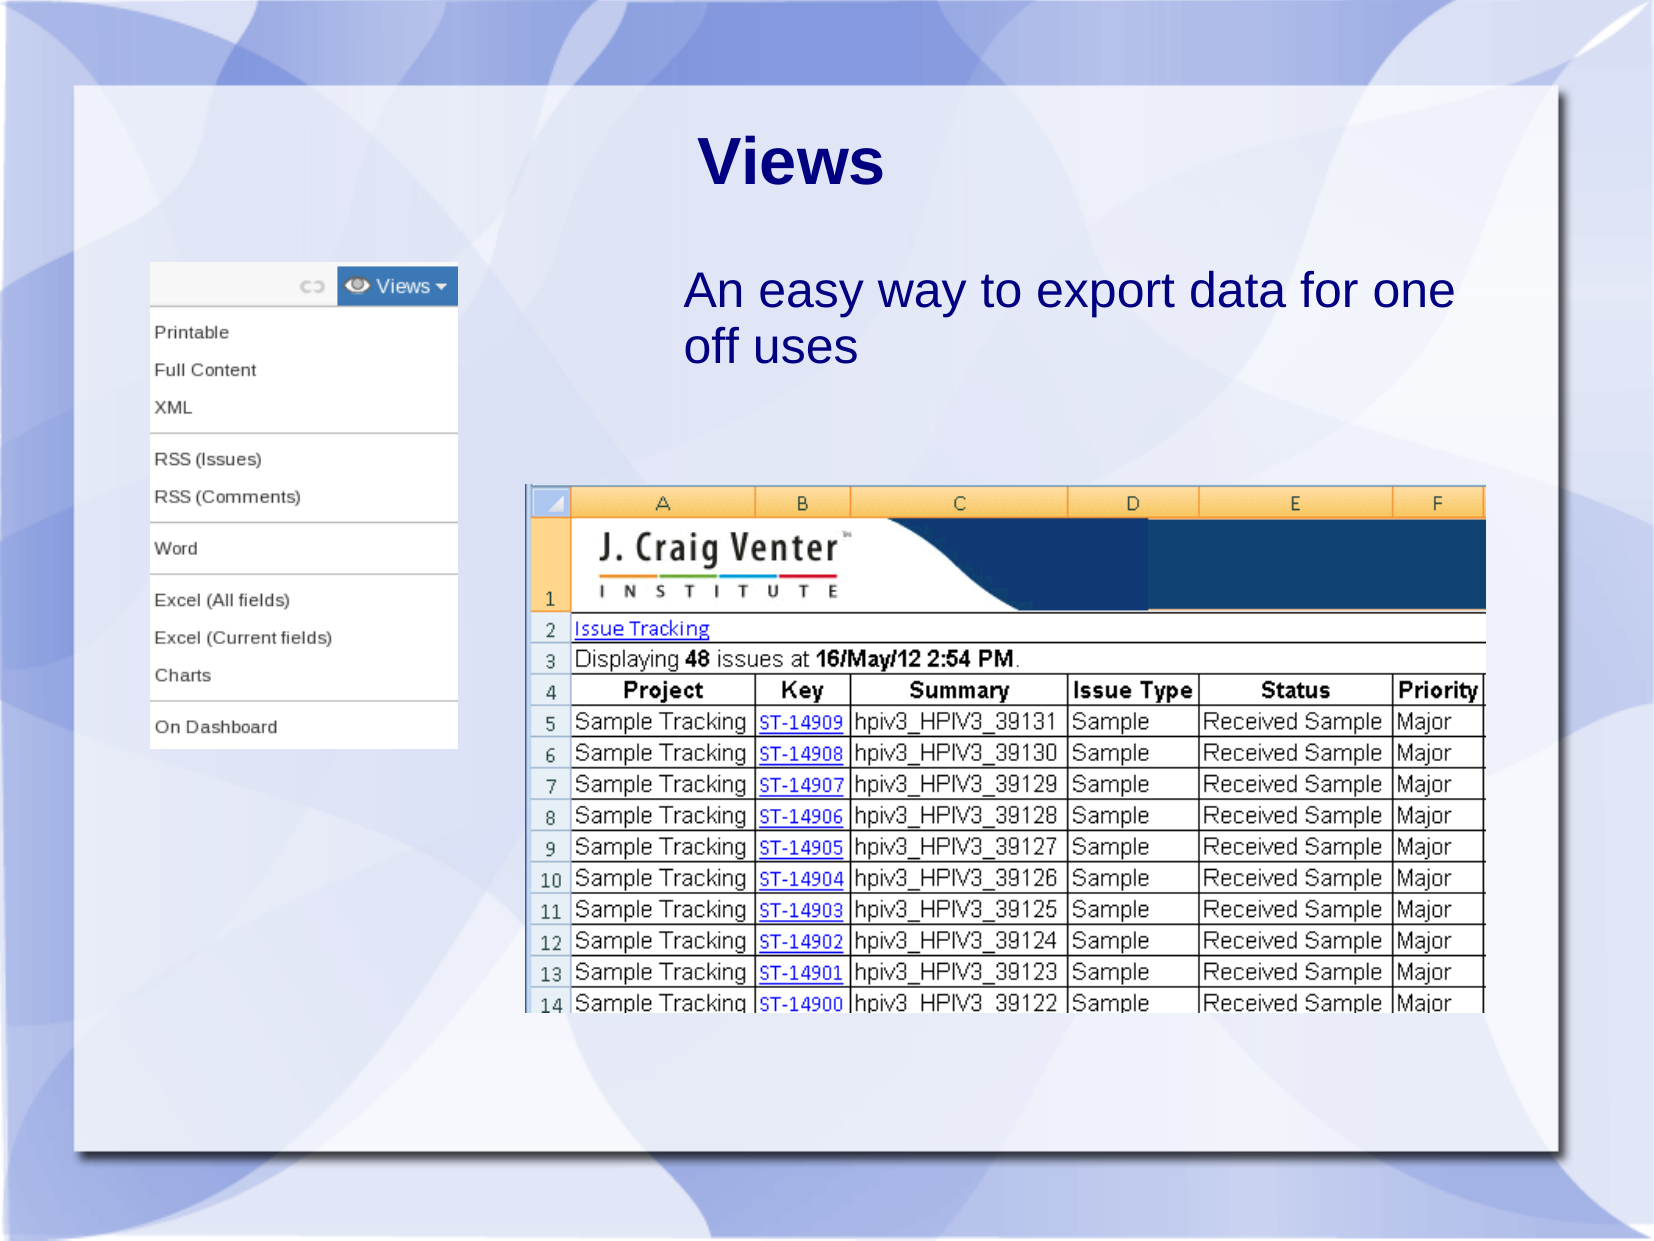

# Views
An easy way to export data for one off uses